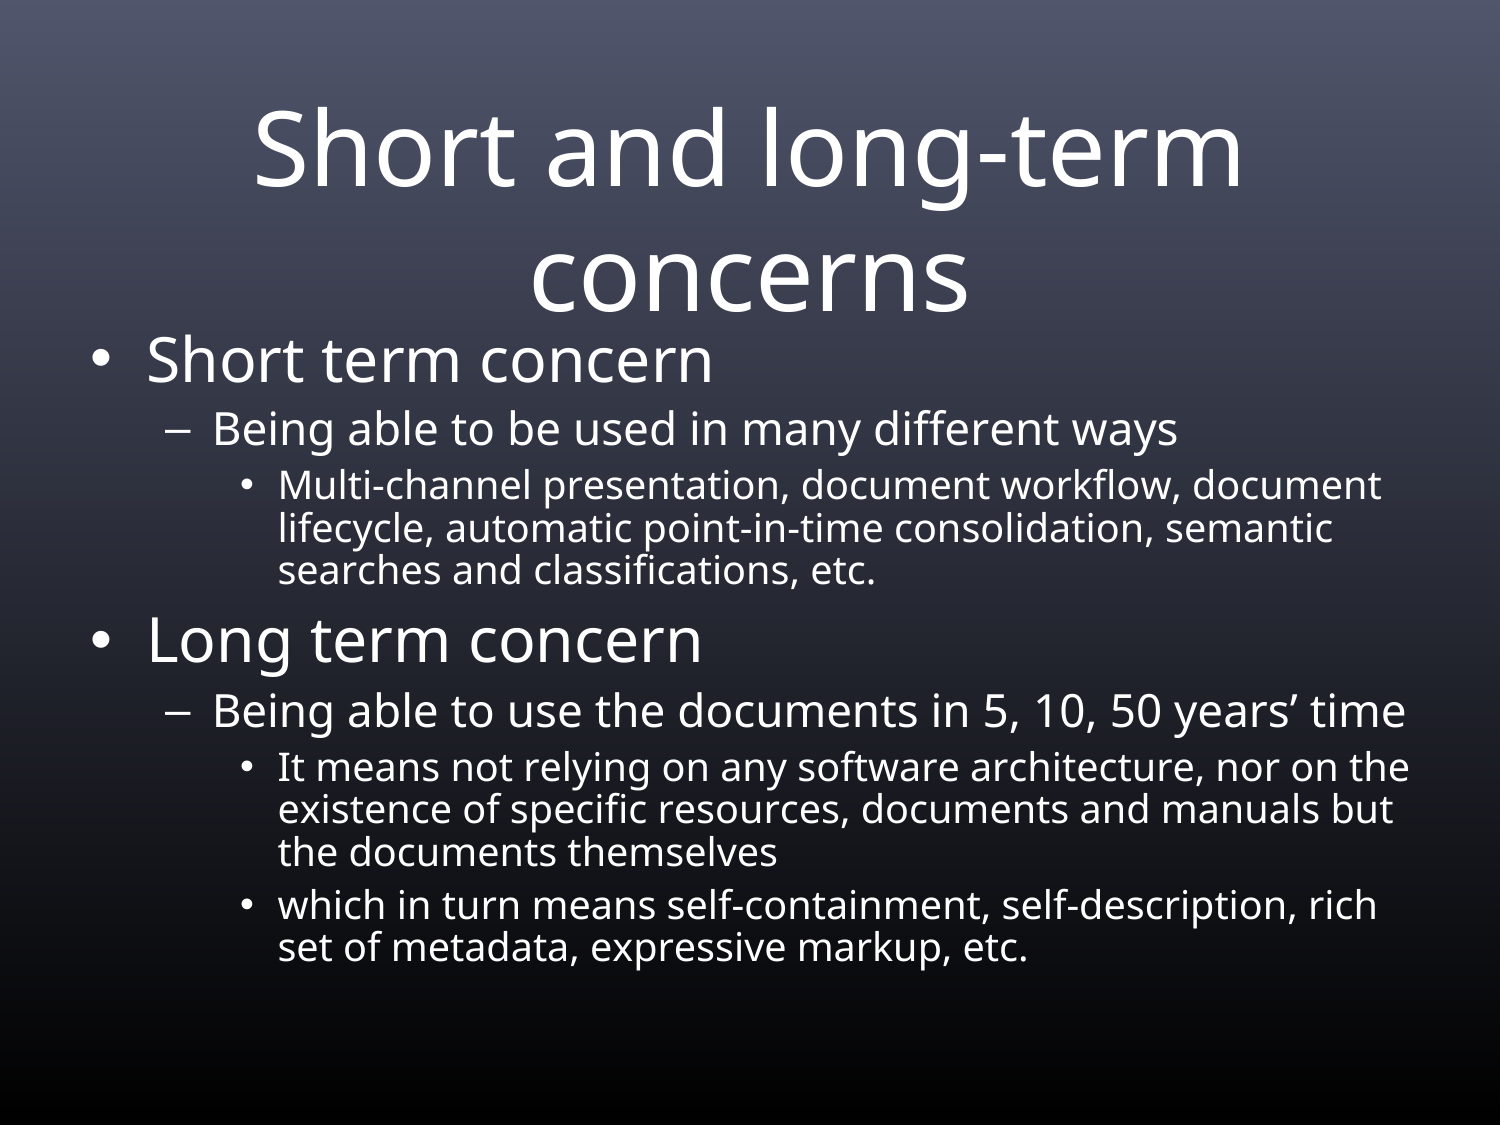

# Short and long-term concerns
Short term concern
Being able to be used in many different ways
Multi-channel presentation, document workflow, document lifecycle, automatic point-in-time consolidation, semantic searches and classifications, etc.
Long term concern
Being able to use the documents in 5, 10, 50 years’ time
It means not relying on any software architecture, nor on the existence of specific resources, documents and manuals but the documents themselves
which in turn means self-containment, self-description, rich set of metadata, expressive markup, etc.